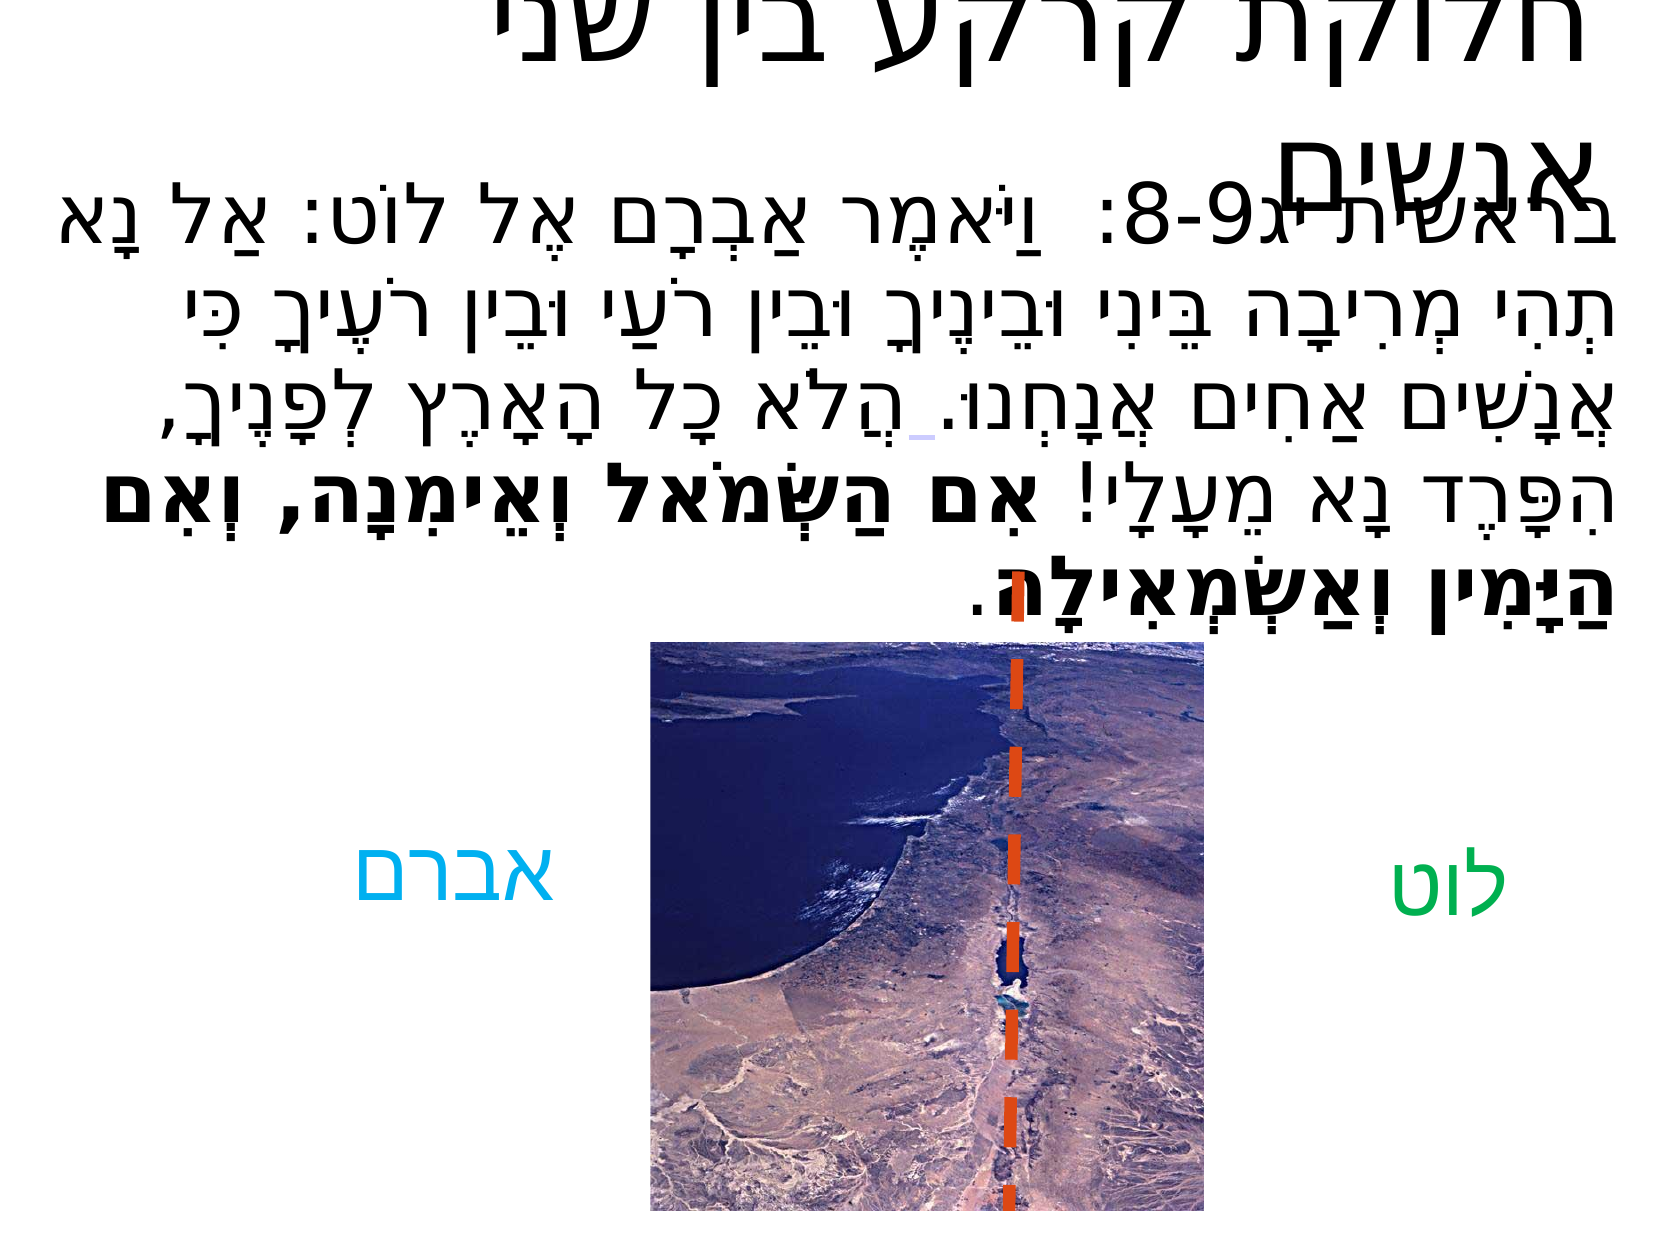

חלוקת קרקע בין שני אנשים
# בראשית יג8-9: וַיֹּאמֶר אַבְרָם אֶל לוֹט: אַל נָא תְהִי מְרִיבָה בֵּינִי וּבֵינֶיךָ וּבֵין רֹעַי וּבֵין רֹעֶיךָ כִּי אֲנָשִׁים אַחִים אֲנָחְנוּ. הֲלֹא כָל הָאָרֶץ לְפָנֶיךָ, הִפָּרֶד נָא מֵעָלָי! אִם הַשְּׂמֹאל וְאֵימִנָה, וְאִם הַיָּמִין וְאַשְׂמְאִילָה.
אברם
לוט